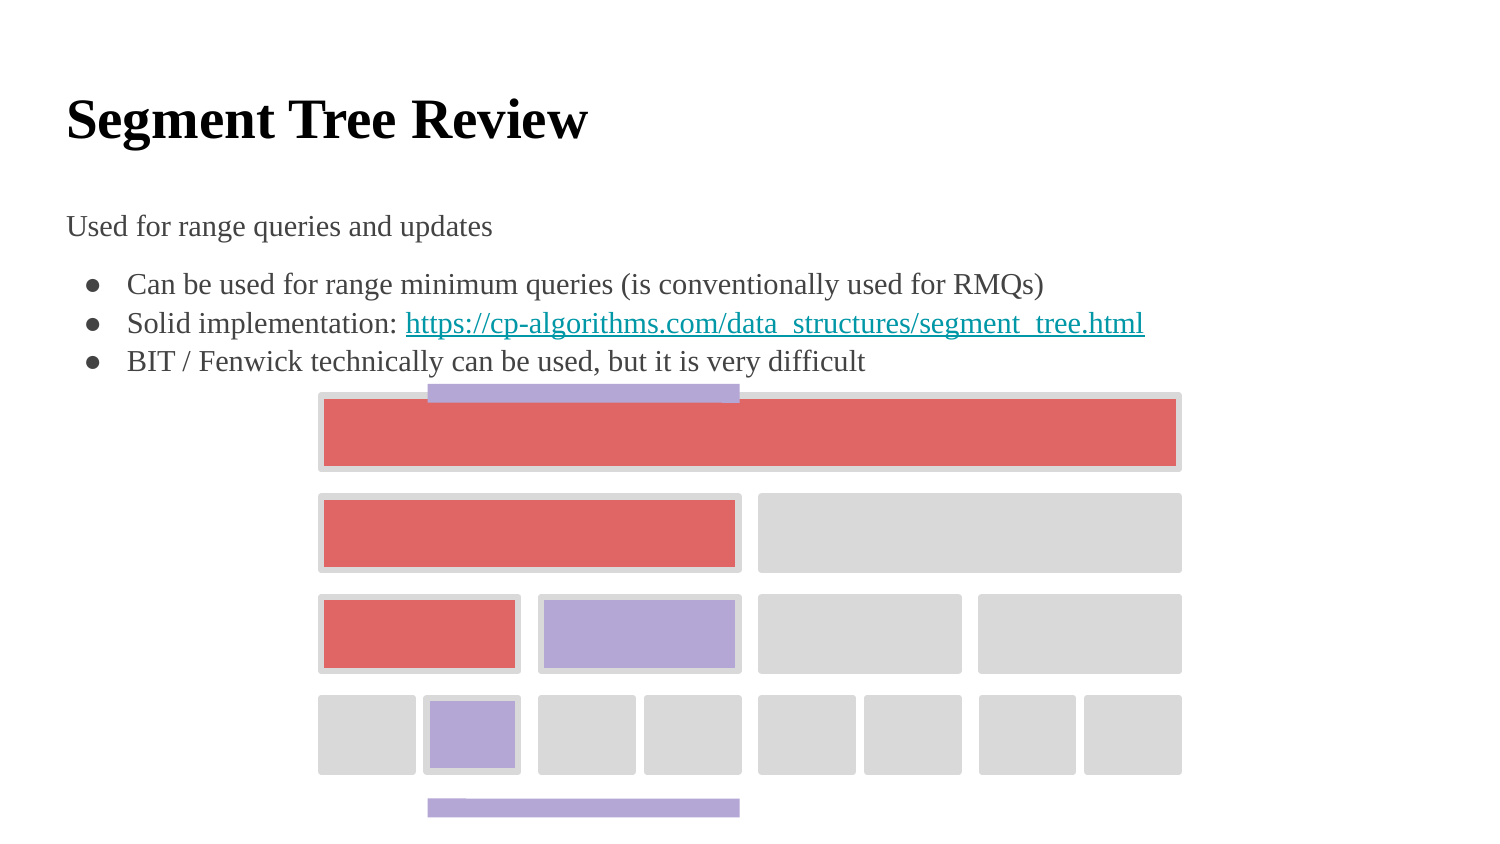

# Segment Tree Review
Used for range queries and updates
Can be used for range minimum queries (is conventionally used for RMQs)
Solid implementation: https://cp-algorithms.com/data_structures/segment_tree.html
BIT / Fenwick technically can be used, but it is very difficult